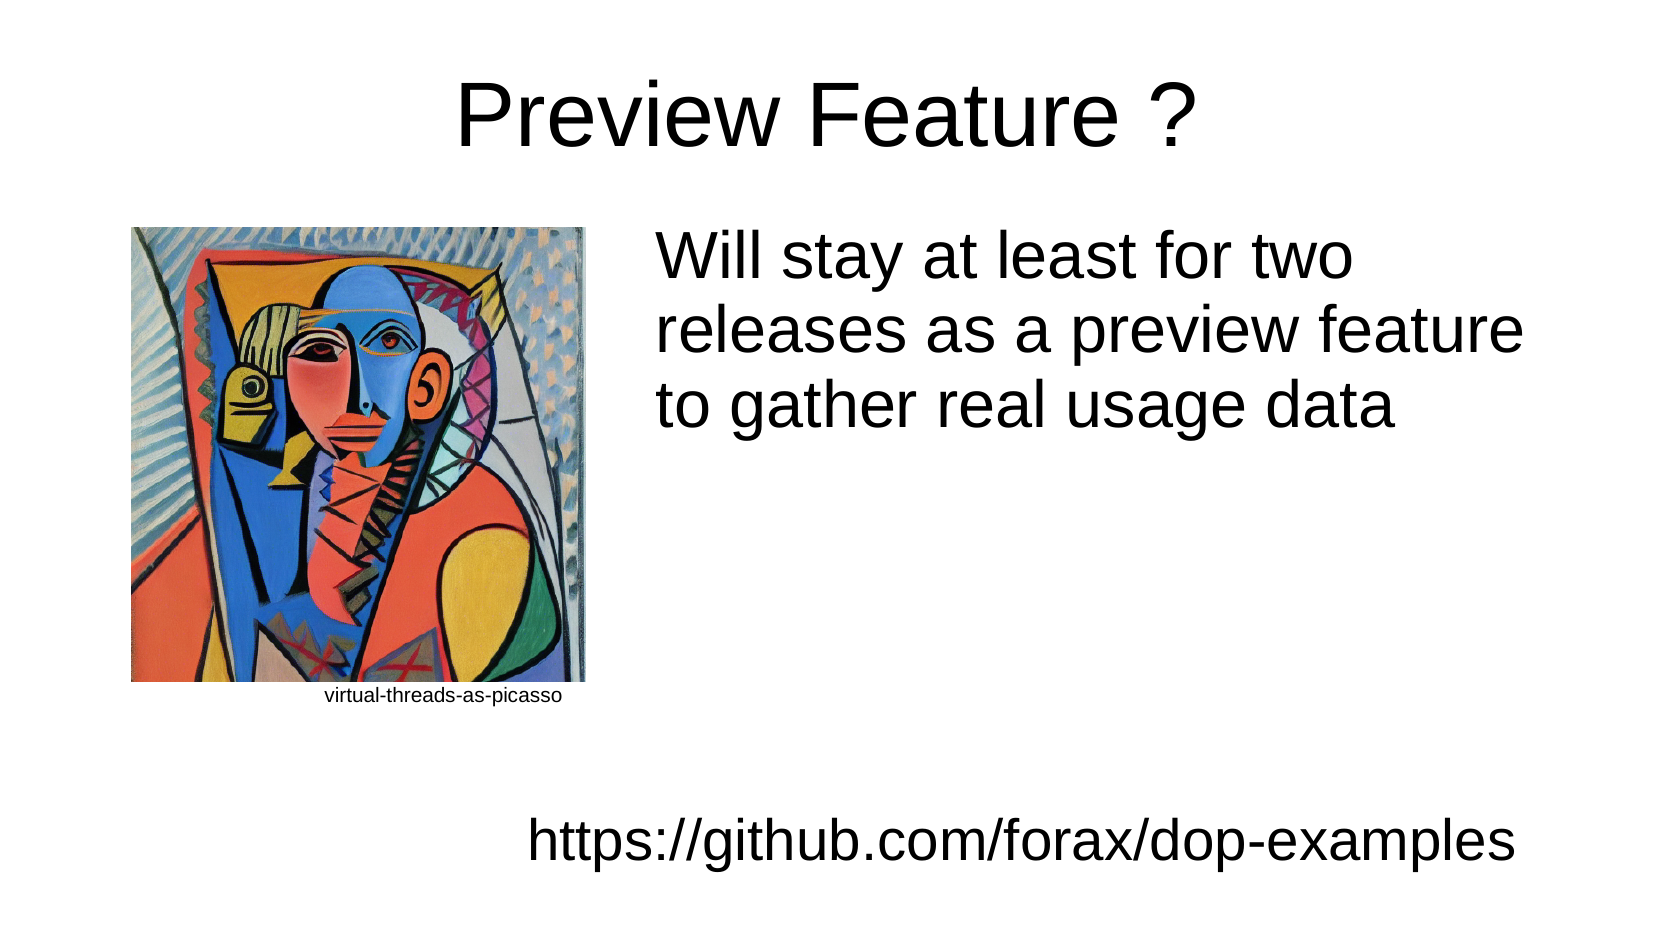

# Preview Feature ?
Will stay at least for two releases as a preview feature to gather real usage data
virtual-threads-as-picasso
https://github.com/forax/dop-examples